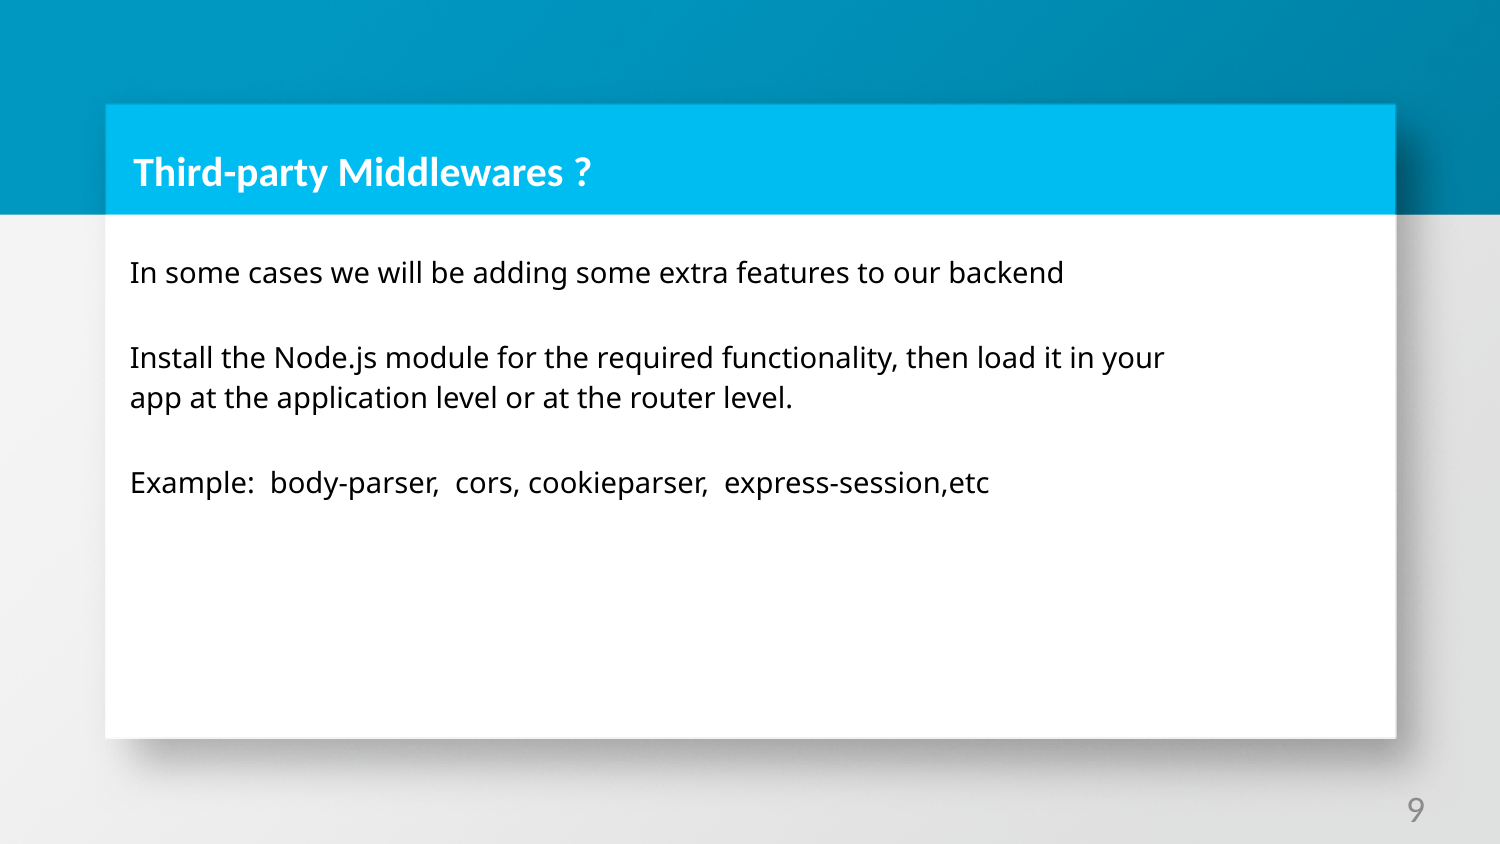

# Third-party Middlewares ?
In some cases we will be adding some extra features to our backend
Install the Node.js module for the required functionality, then load it in your app at the application level or at the router level.
Example: body-parser, cors, cookieparser, express-session,etc
Naveed Rana
9